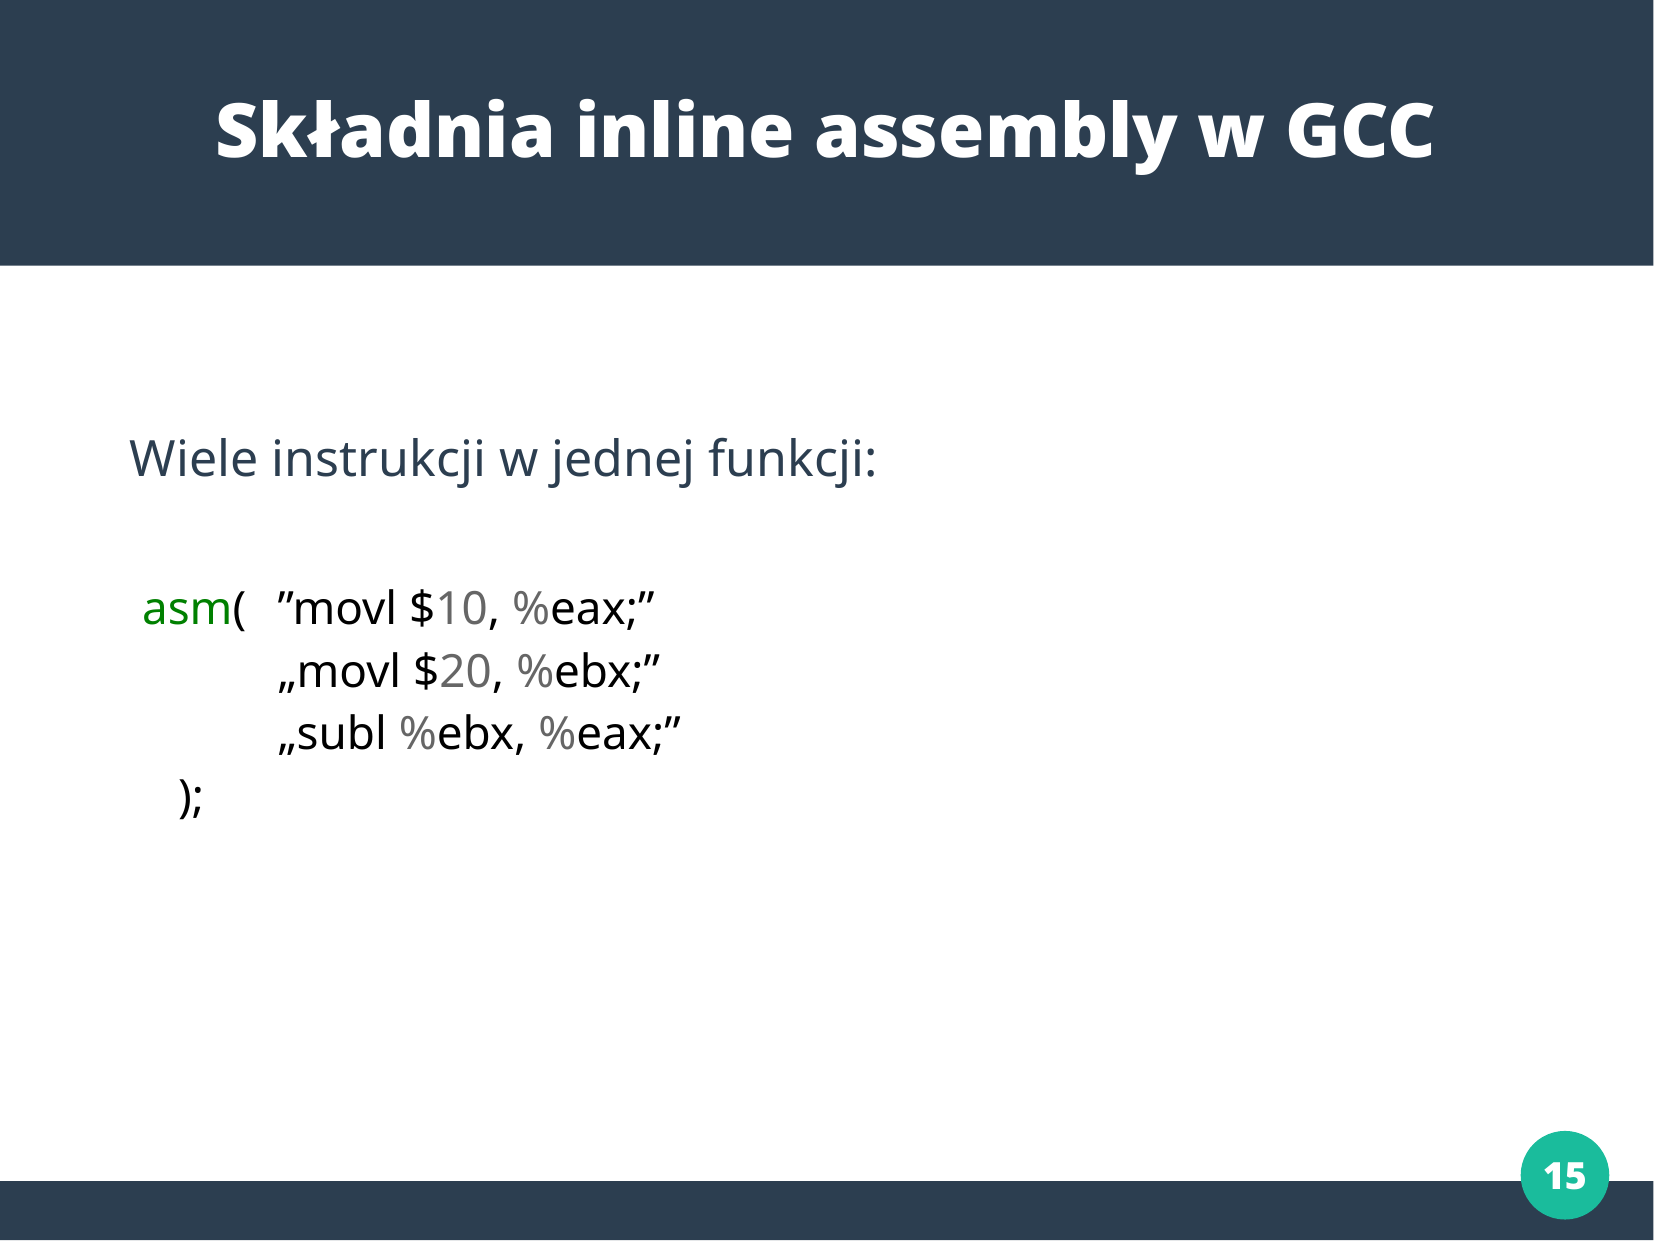

# Składnia inline assembly w GCC
Wiele instrukcji w jednej funkcji:
 asm(	”movl $10, %eax;”
 	„movl $20, %ebx;”
 	„subl %ebx, %eax;”
 );
15